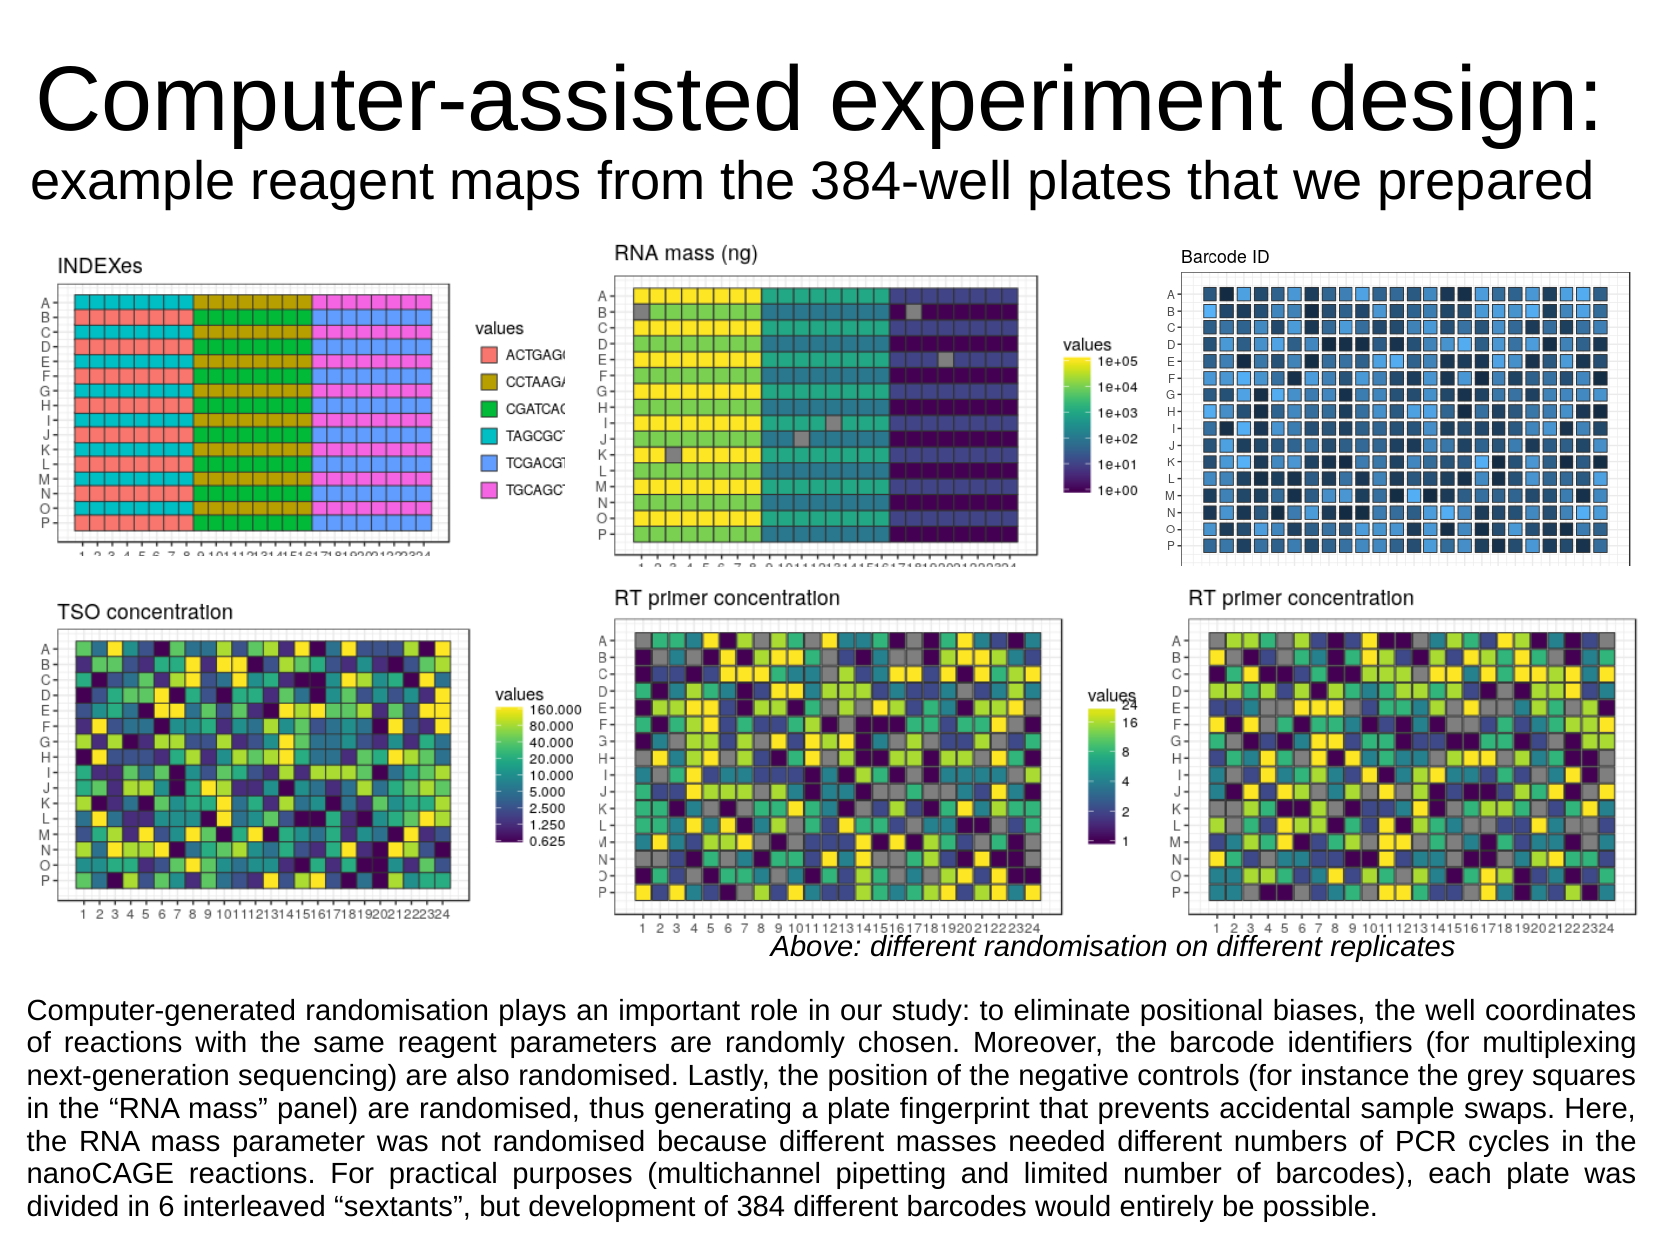

# Computer-assisted experiment design: example reagent maps from the 384-well plates that we prepared
Above: different randomisation on different replicates
Computer-generated randomisation plays an important role in our study: to eliminate positional biases, the well coordinates of reactions with the same reagent parameters are randomly chosen. Moreover, the barcode identifiers (for multiplexing next-generation sequencing) are also randomised. Lastly, the position of the negative controls (for instance the grey squares in the “RNA mass” panel) are randomised, thus generating a plate fingerprint that prevents accidental sample swaps. Here, the RNA mass parameter was not randomised because different masses needed different numbers of PCR cycles in the nanoCAGE reactions. For practical purposes (multichannel pipetting and limited number of barcodes), each plate was divided in 6 interleaved “sextants”, but development of 384 different barcodes would entirely be possible.